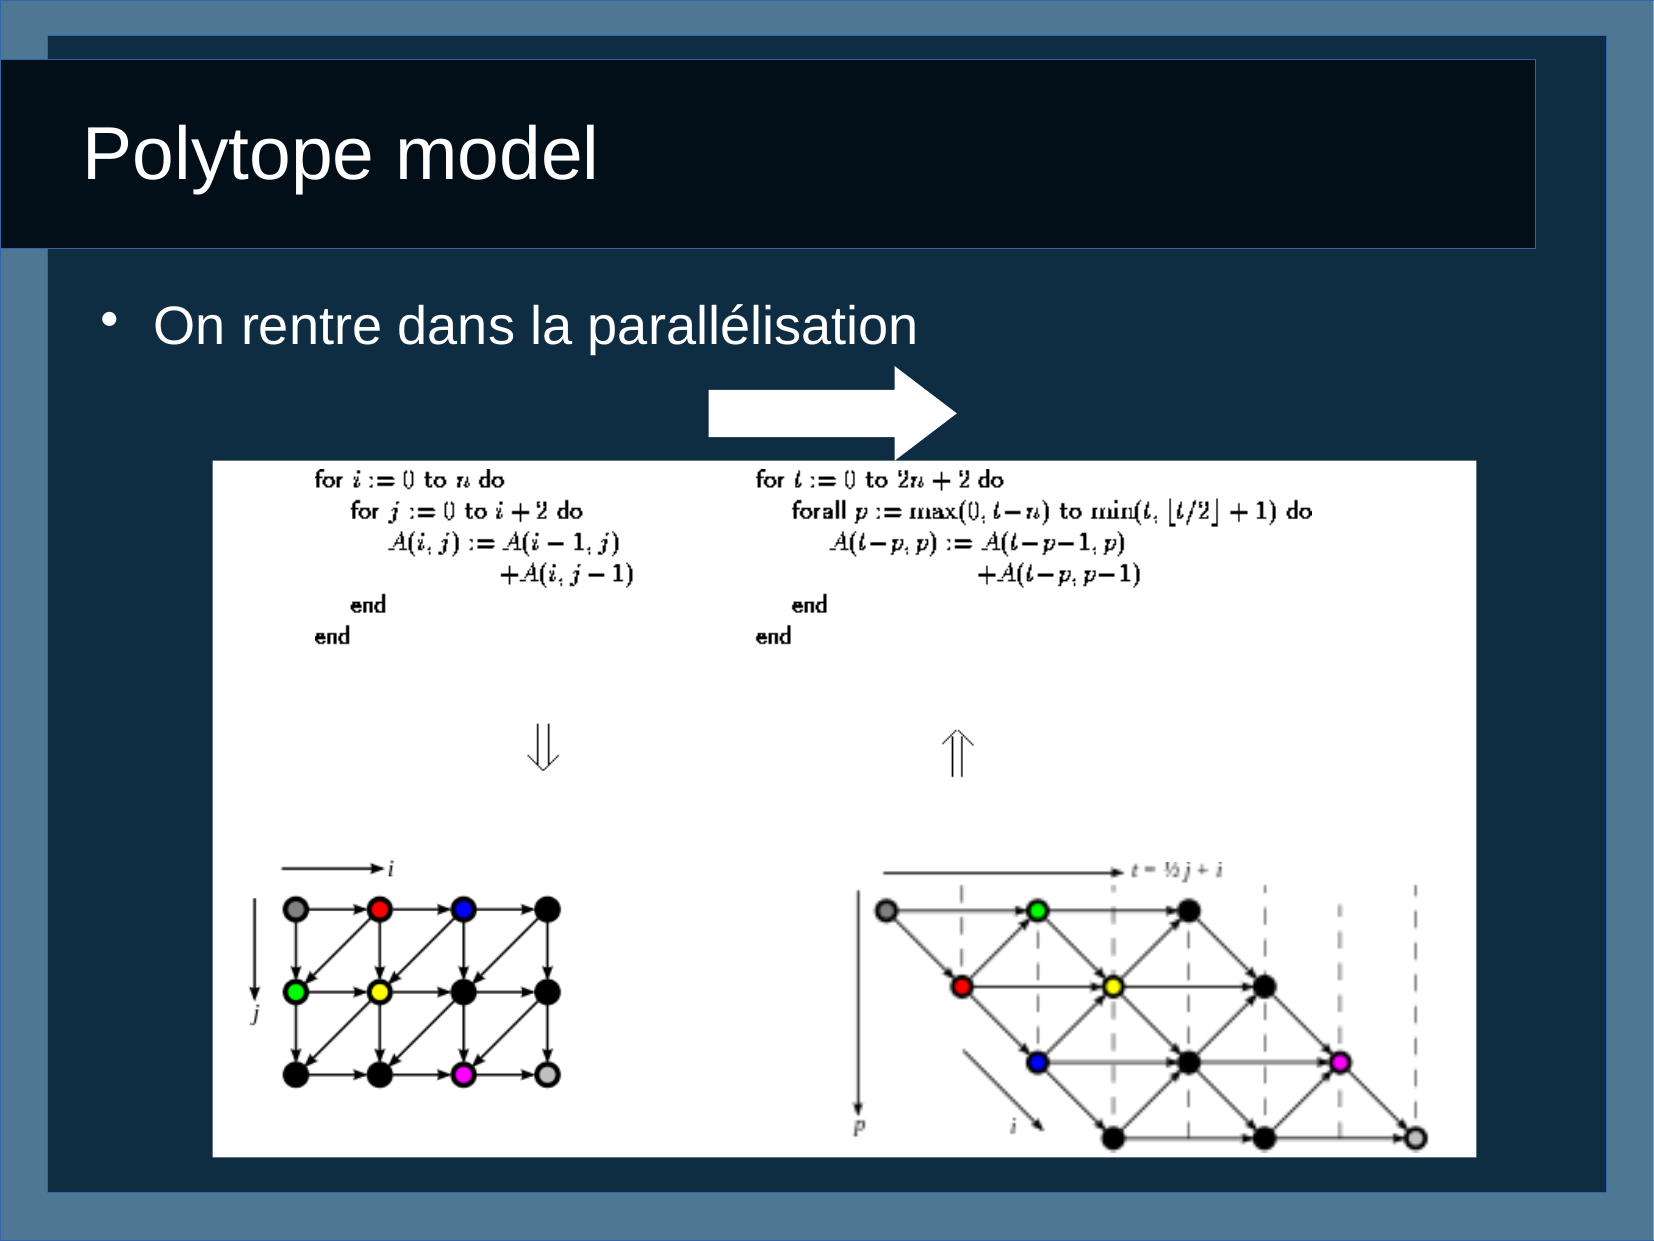

# Polytope model
On rentre dans la parallélisation